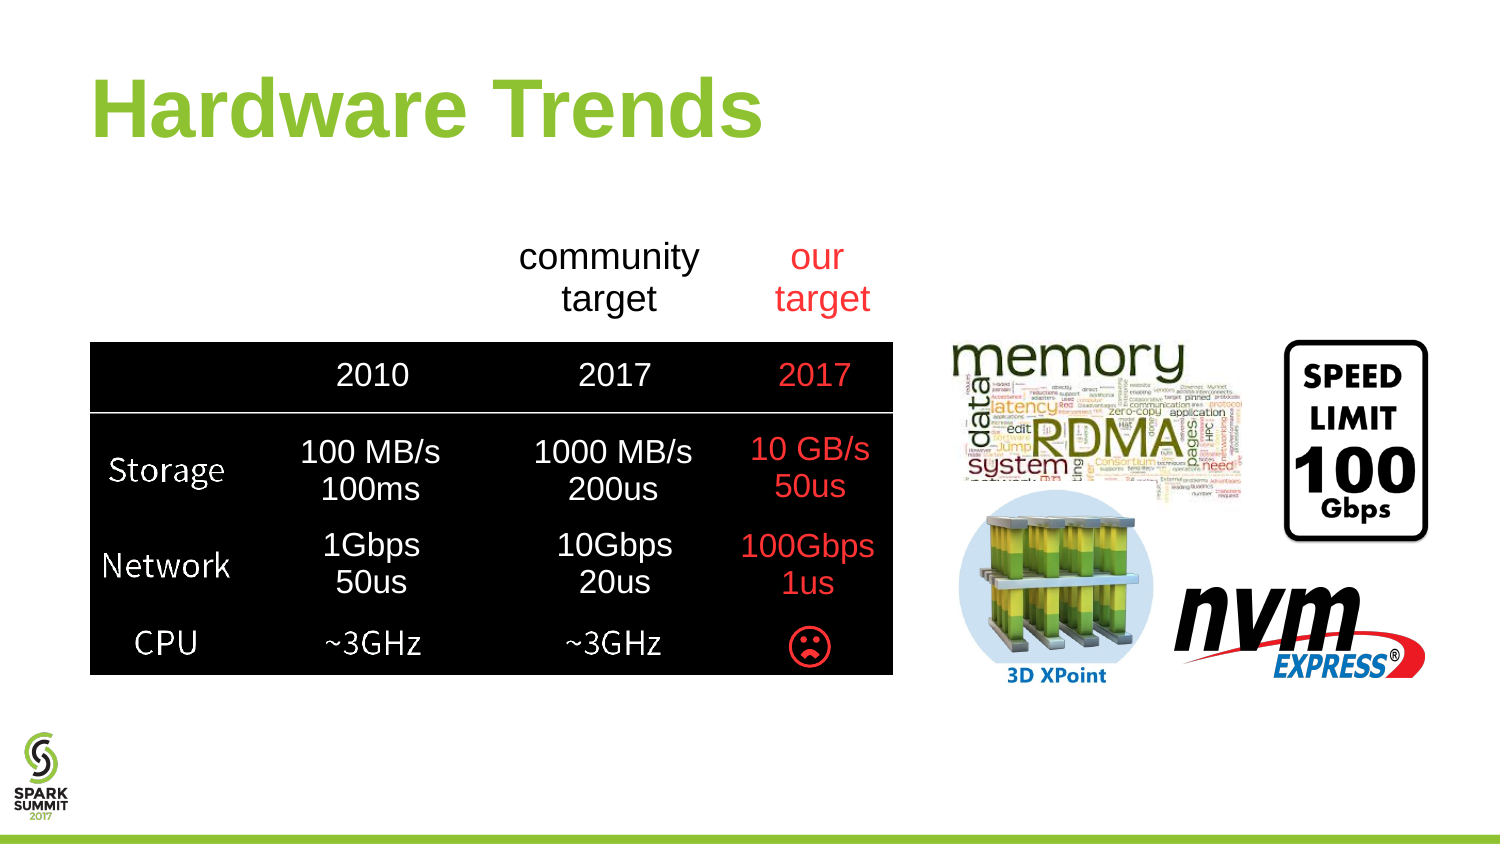

# Hardware Trends
community target
our
 target
2010
2017
2017
10 GB/s
50us
100 MB/s
100ms
1000 MB/s
200us
100Gbps
1us
10Gbps
20us
1Gbps
50us